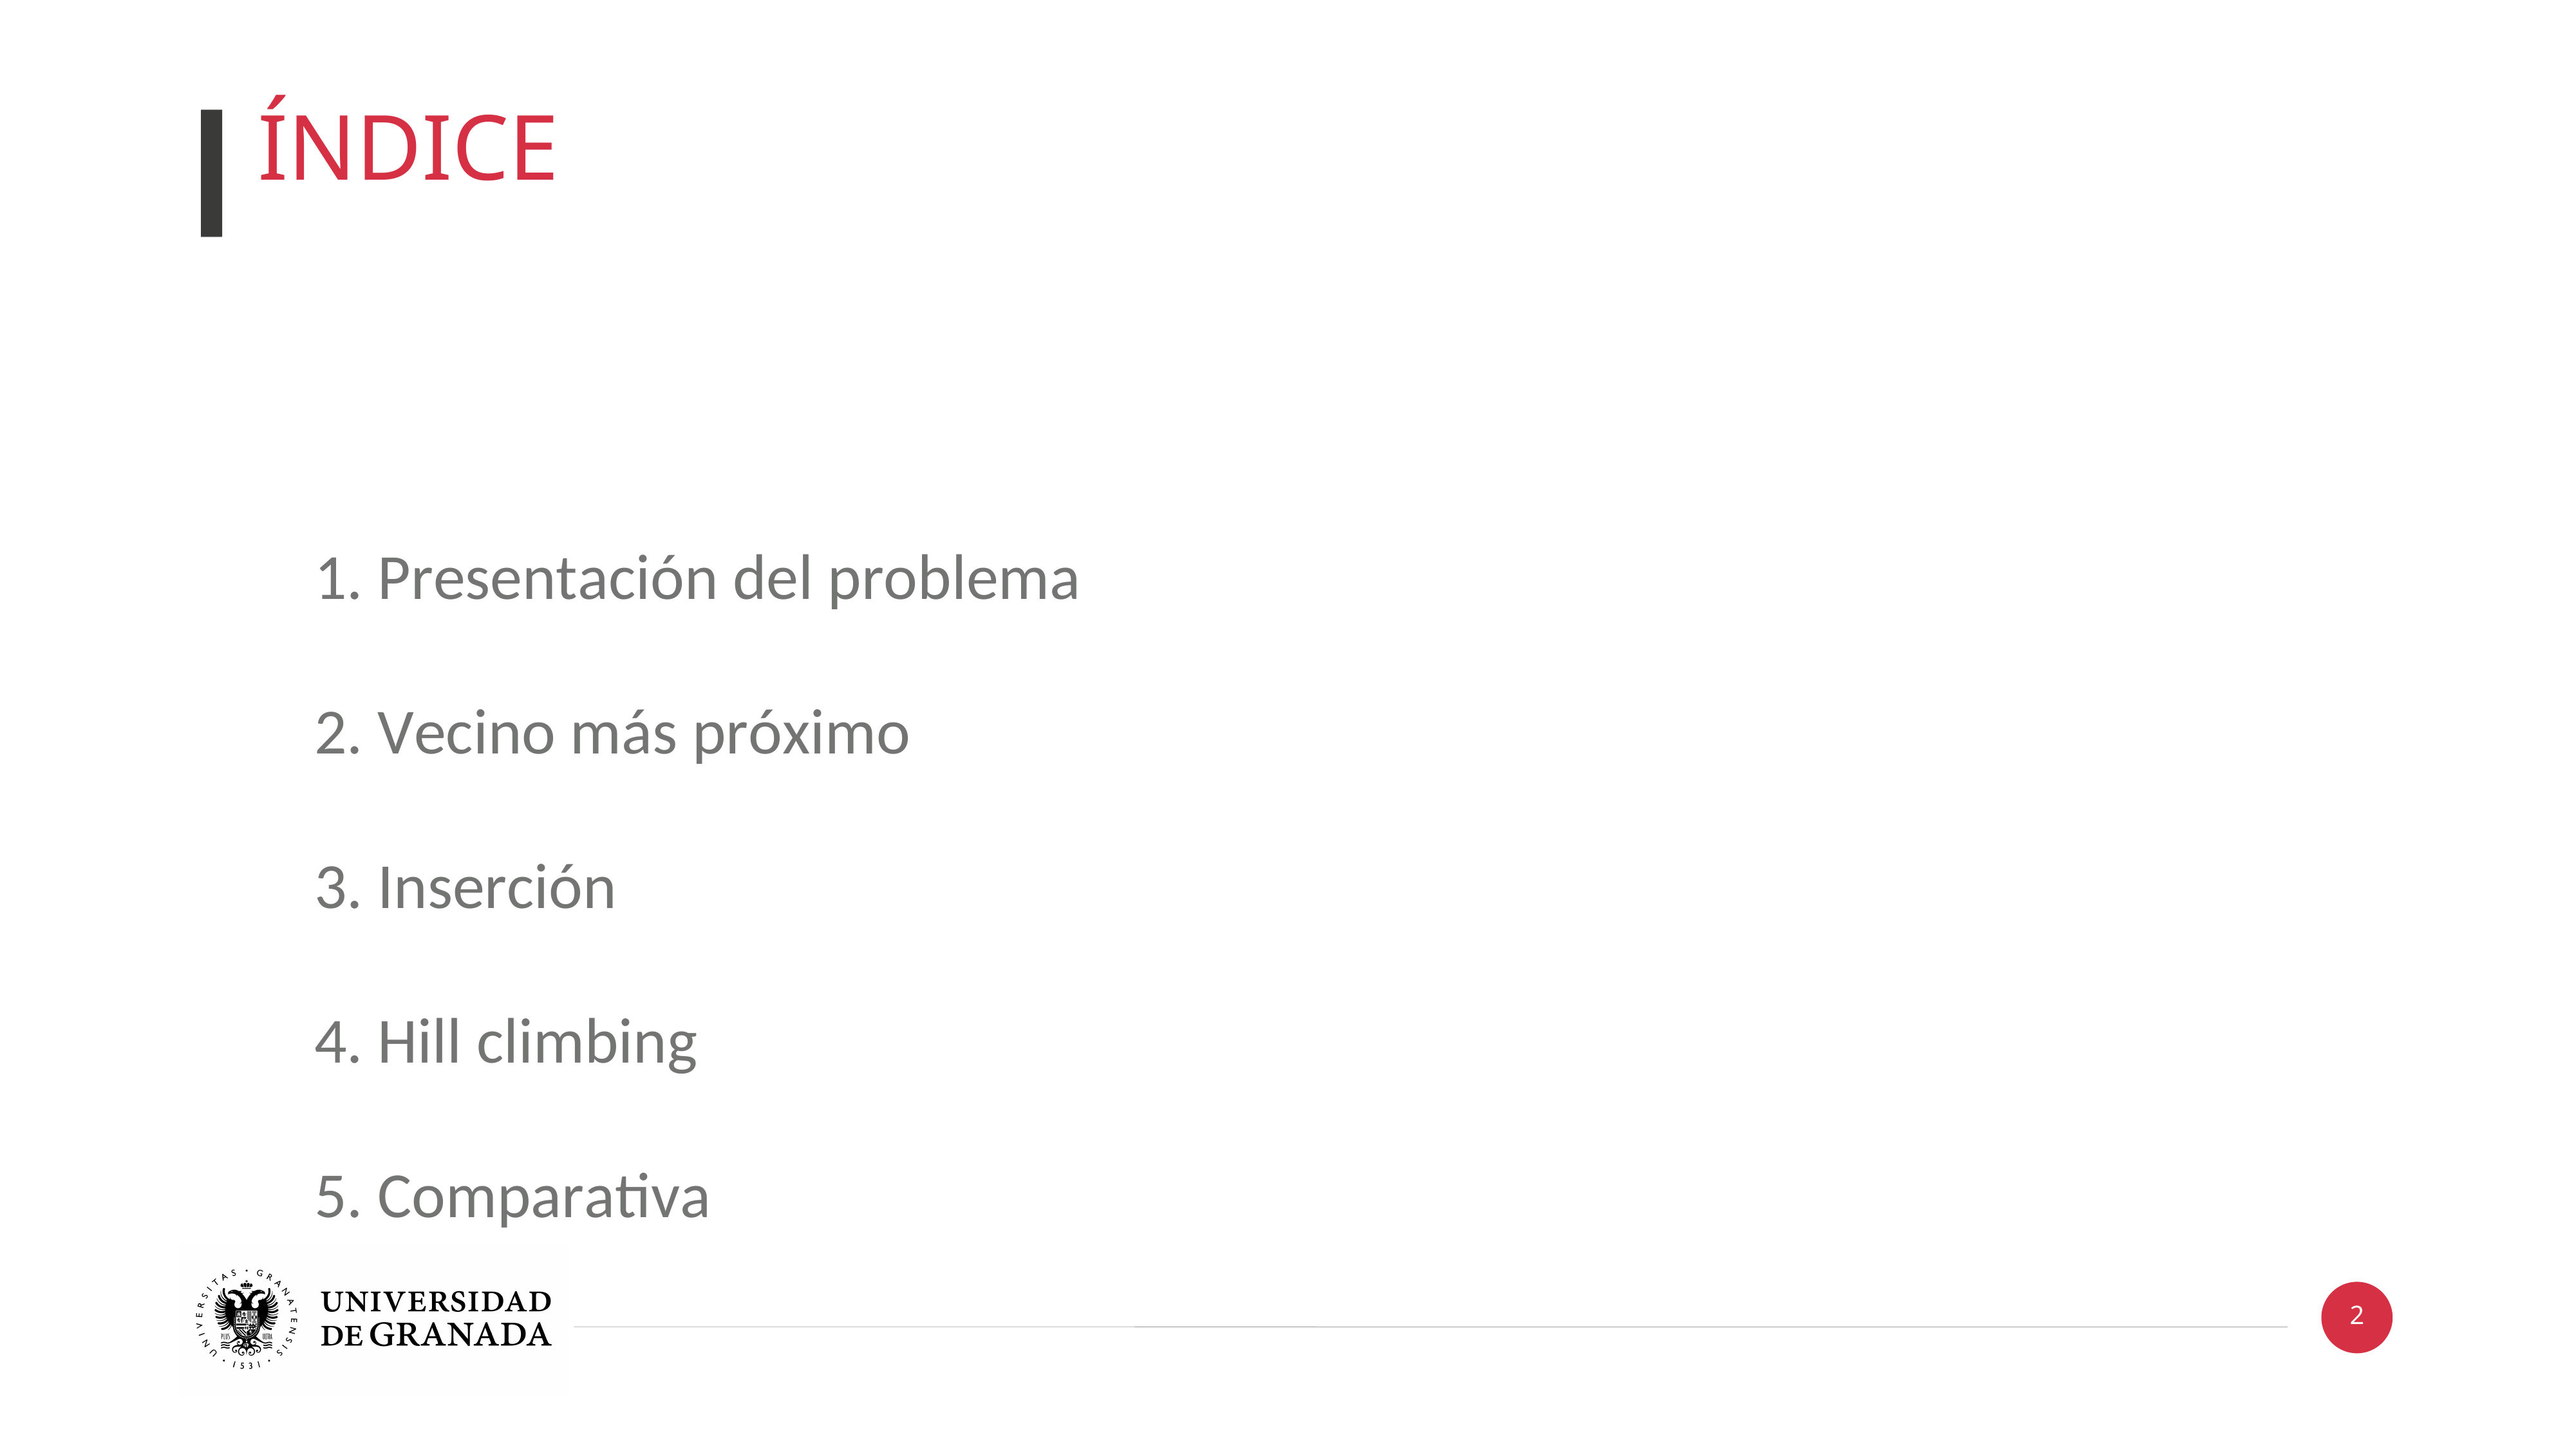

ÍNDICE
1. Presentación del problema
2. Vecino más próximo
3. Inserción
4. Hill climbing
5. Comparativa